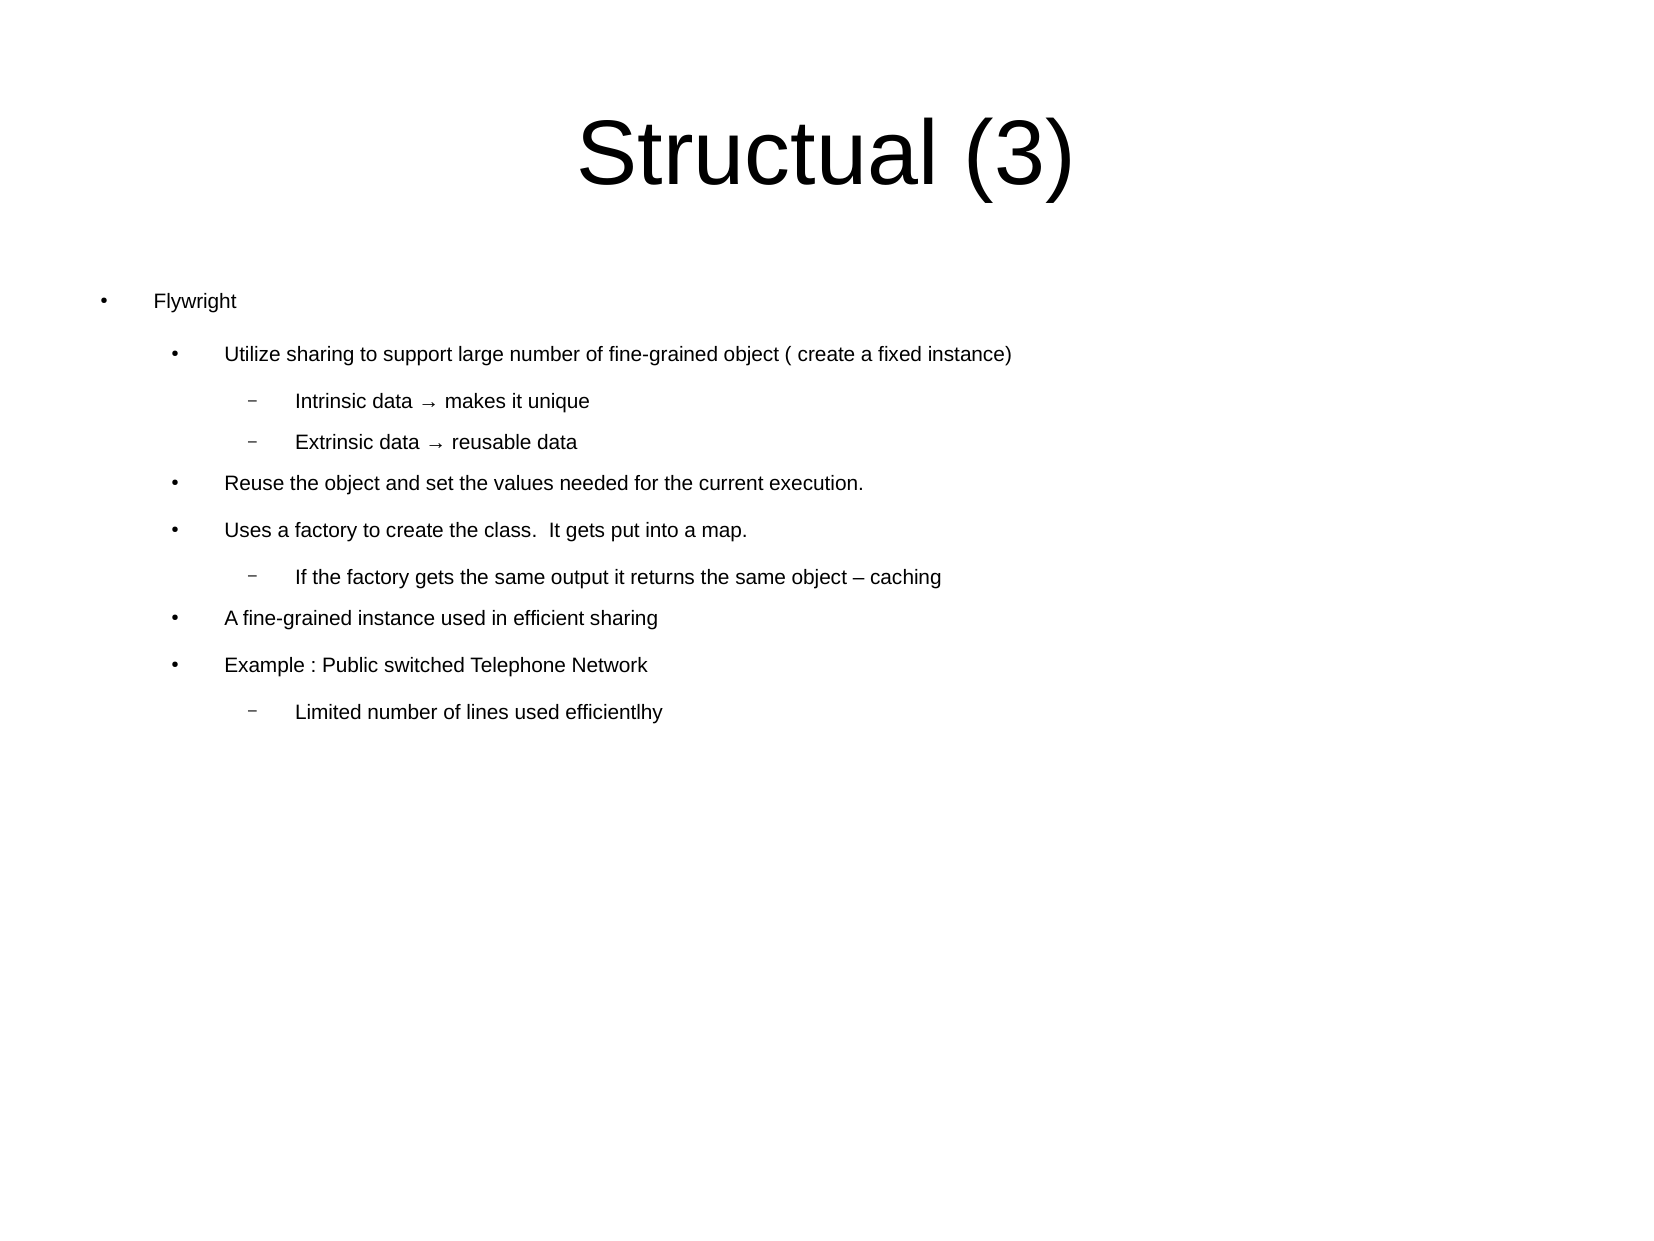

# Structual (3)
Flywright
Utilize sharing to support large number of fine-grained object ( create a fixed instance)
Intrinsic data → makes it unique
Extrinsic data → reusable data
Reuse the object and set the values needed for the current execution.
Uses a factory to create the class. It gets put into a map.
If the factory gets the same output it returns the same object – caching
A fine-grained instance used in efficient sharing
Example : Public switched Telephone Network
Limited number of lines used efficientlhy